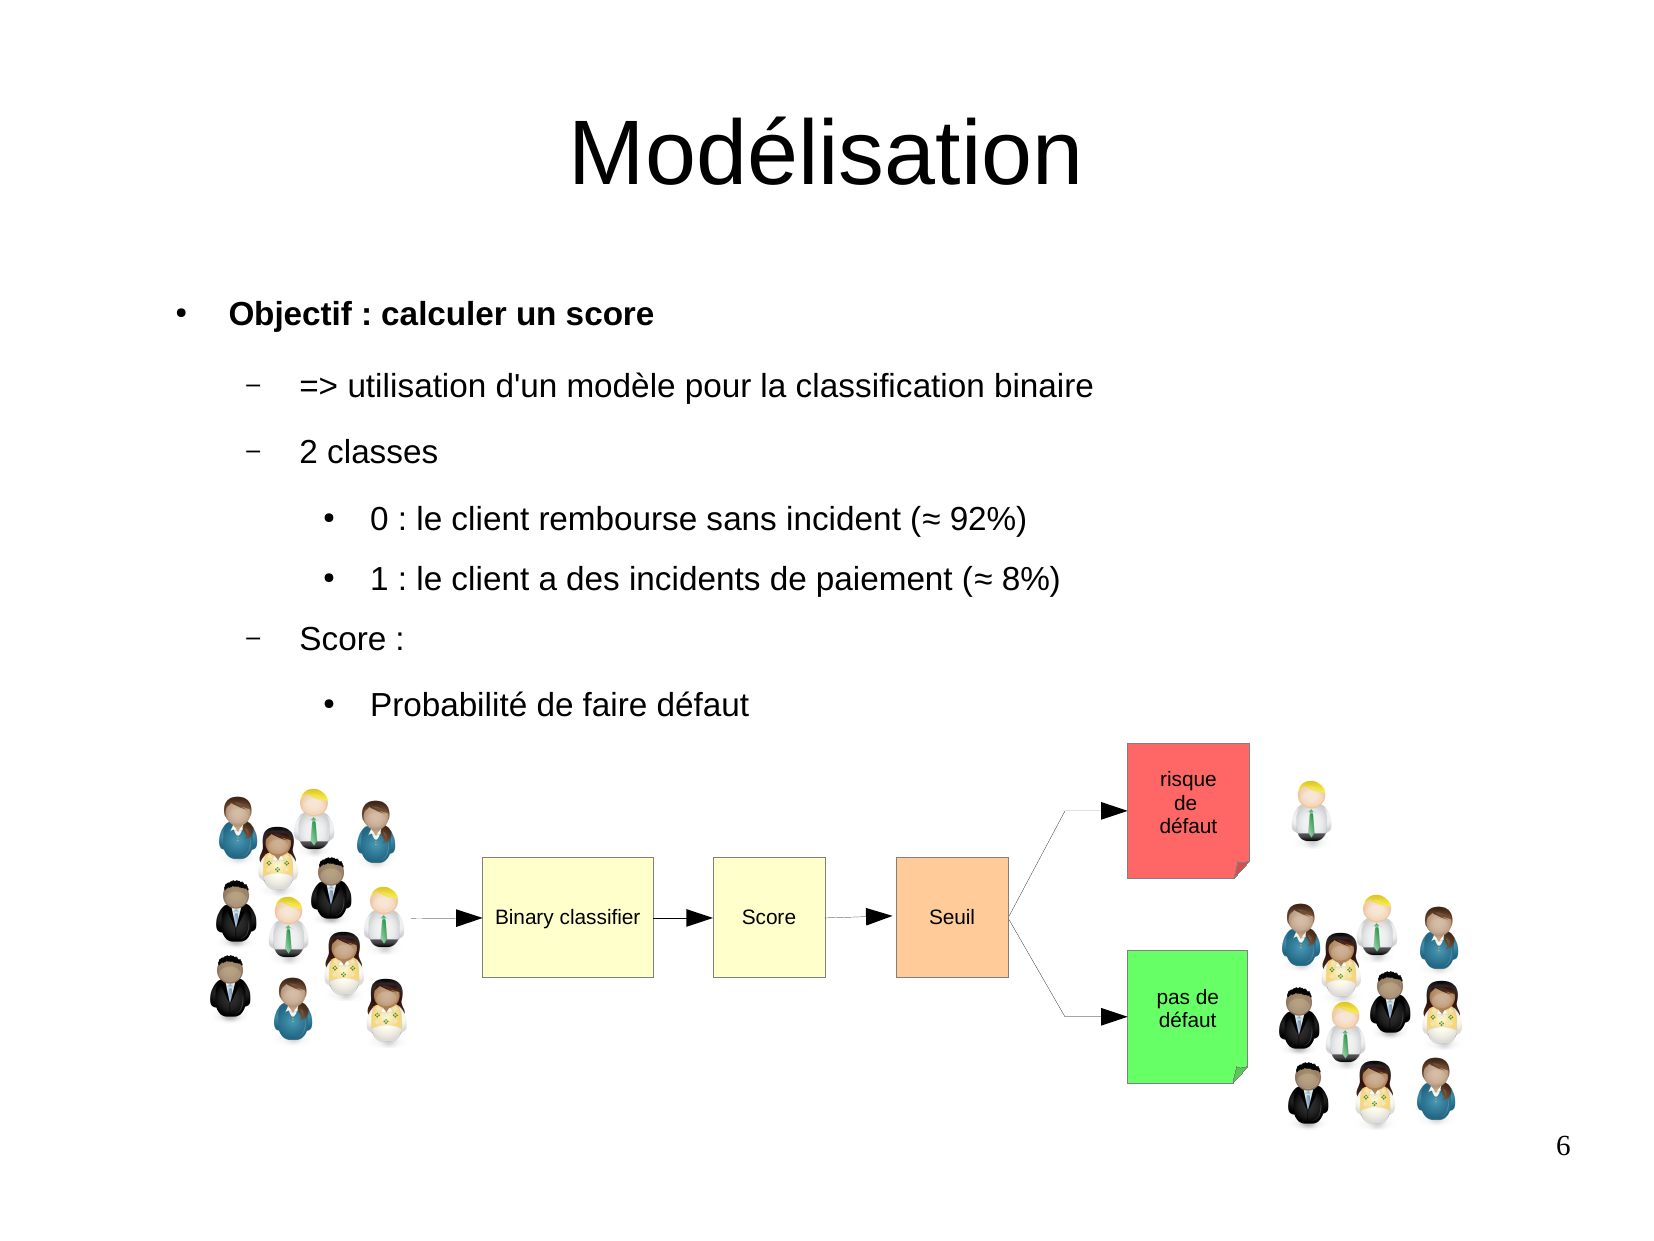

# Modélisation
Objectif : calculer un score
=> utilisation d'un modèle pour la classification binaire
2 classes
0 : le client rembourse sans incident (≈ 92%)
1 : le client a des incidents de paiement (≈ 8%)
Score :
Probabilité de faire défaut
risque
de
défaut
Binary classifier
Score
Seuil
pas de
défaut
6